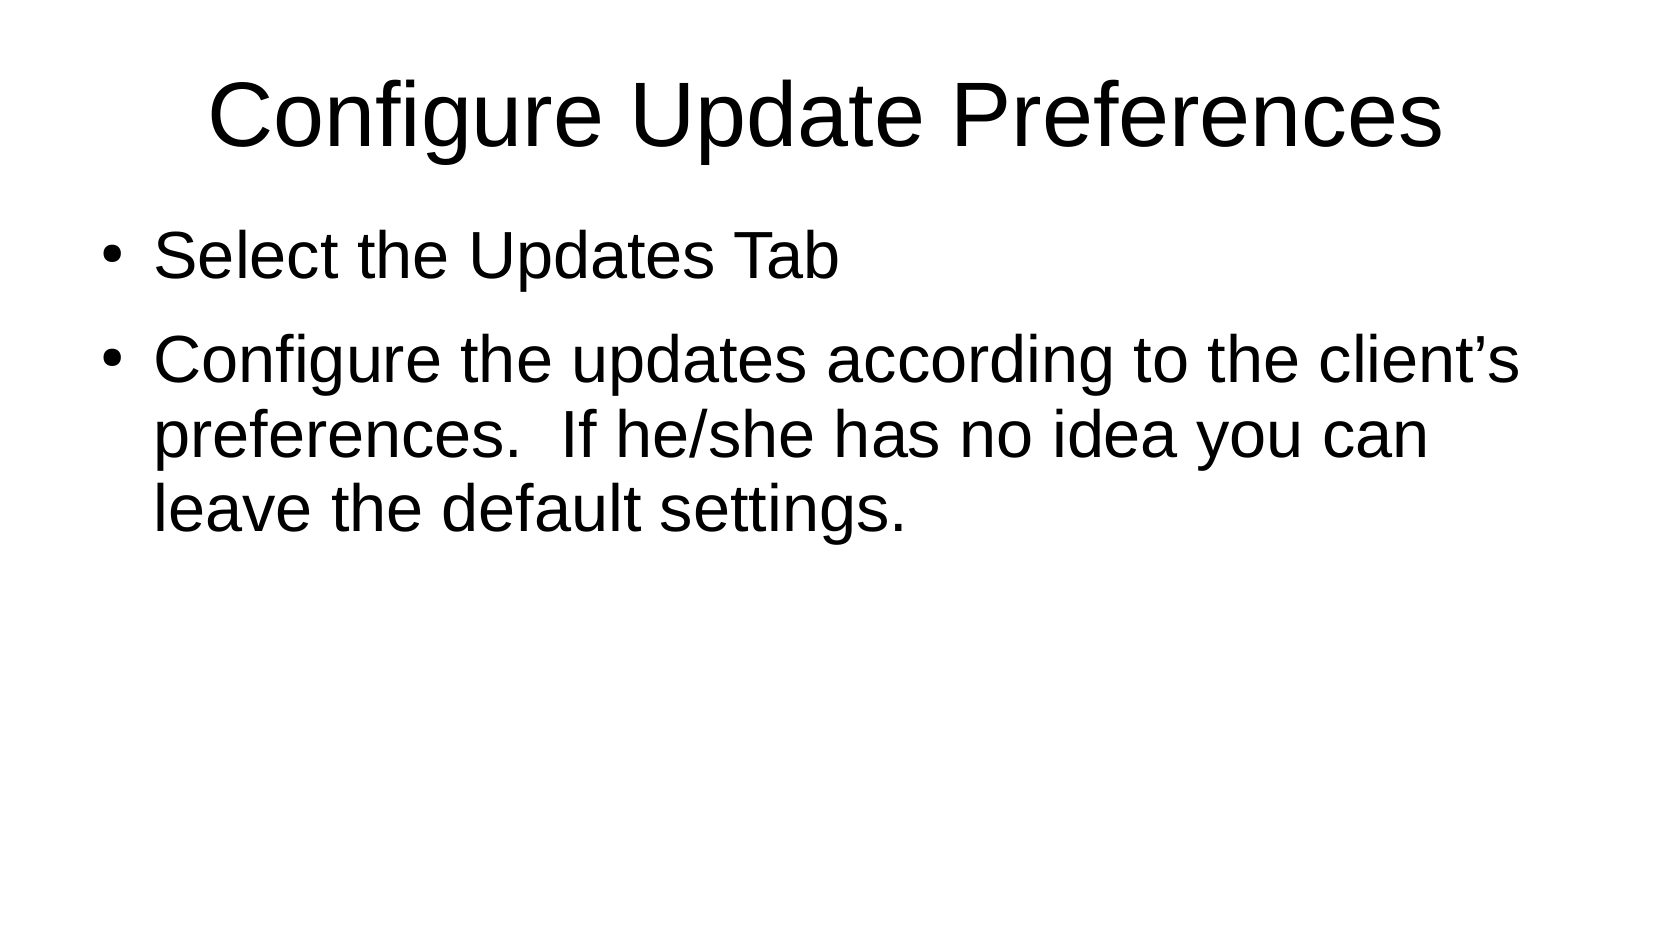

# Configure Update Preferences
Select the Updates Tab
Configure the updates according to the client’s preferences. If he/she has no idea you can leave the default settings.